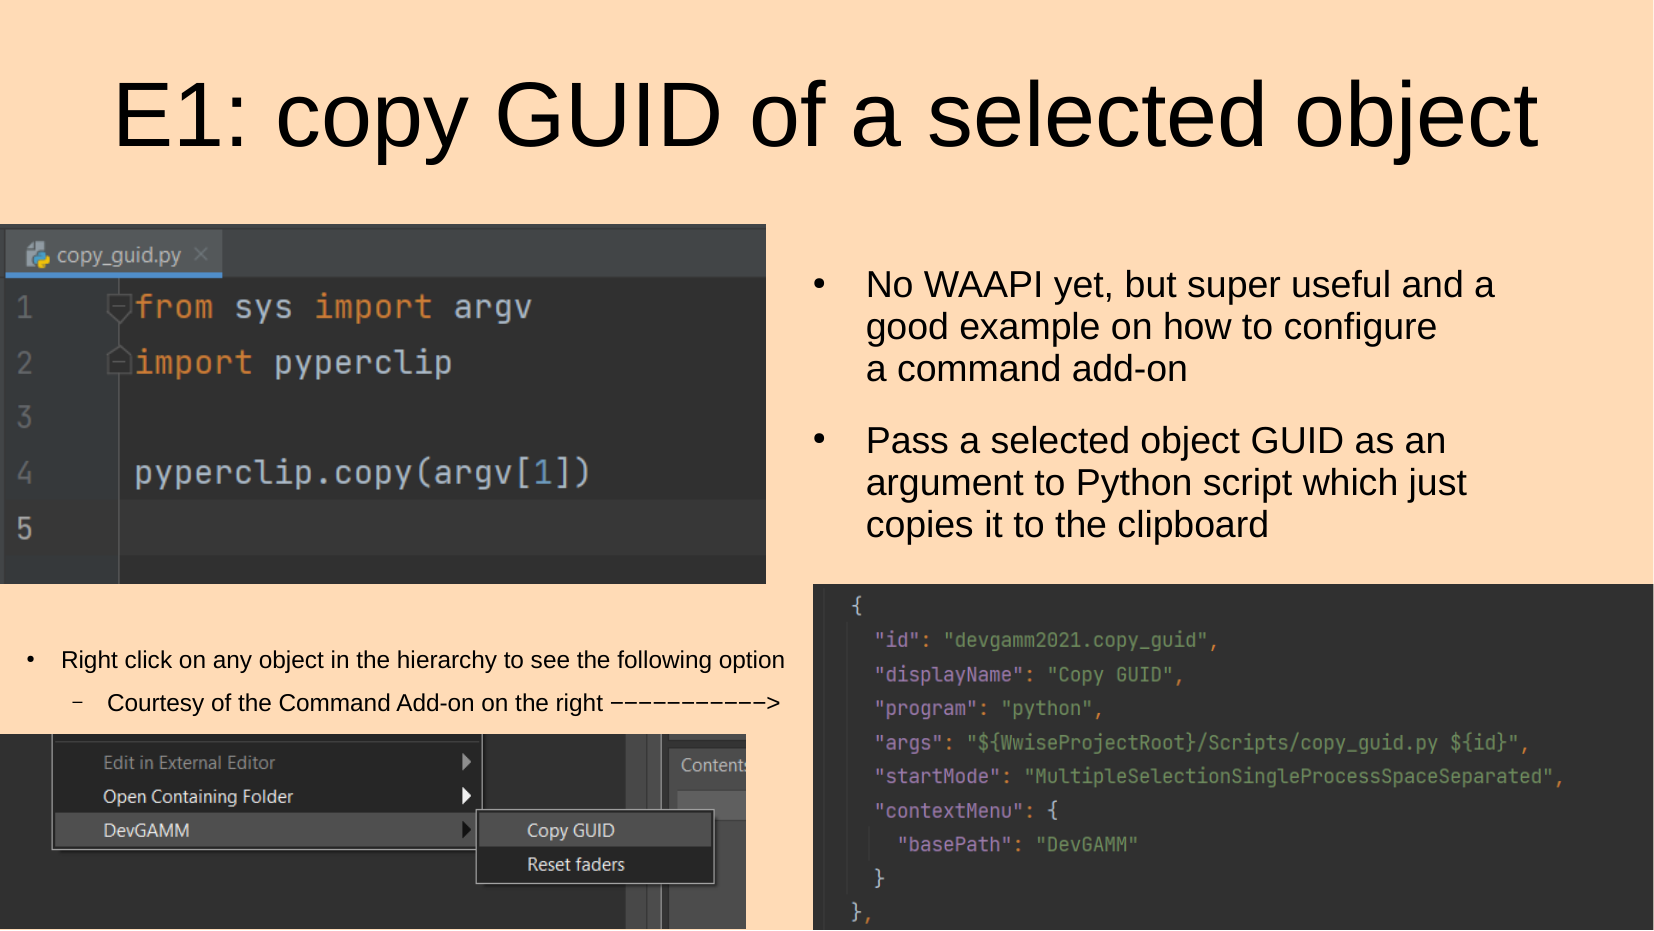

# E1: copy GUID of a selected object
No WAAPI yet, but super useful and a good example on how to configure a command add-on
Pass a selected object GUID as an argument to Python script which just copies it to the clipboard
Right click on any object in the hierarchy to see the following option
Courtesy of the Command Add-on on the right −−−−−−−−−−−>